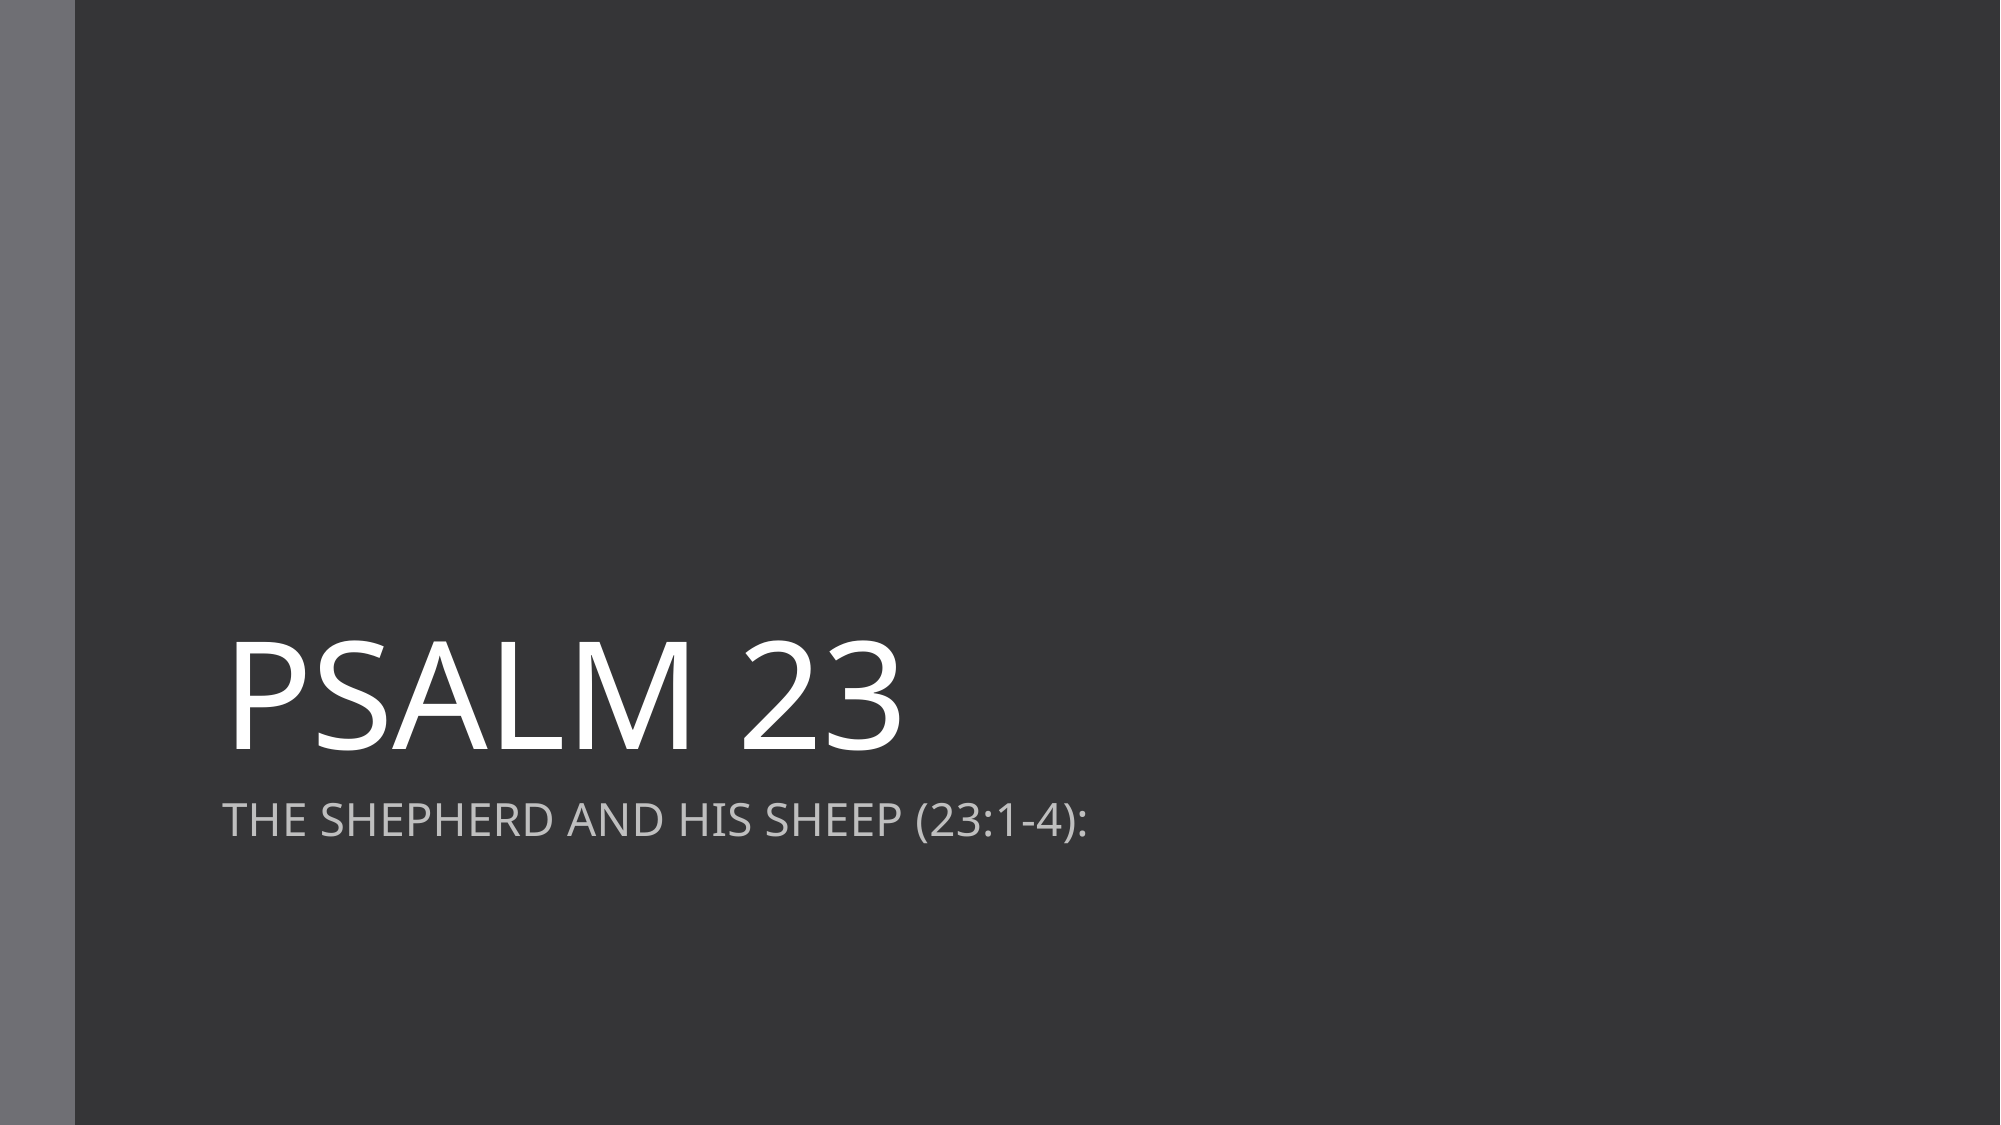

# PSALM 23
THE SHEPHERD AND HIS SHEEP (23:1-4):